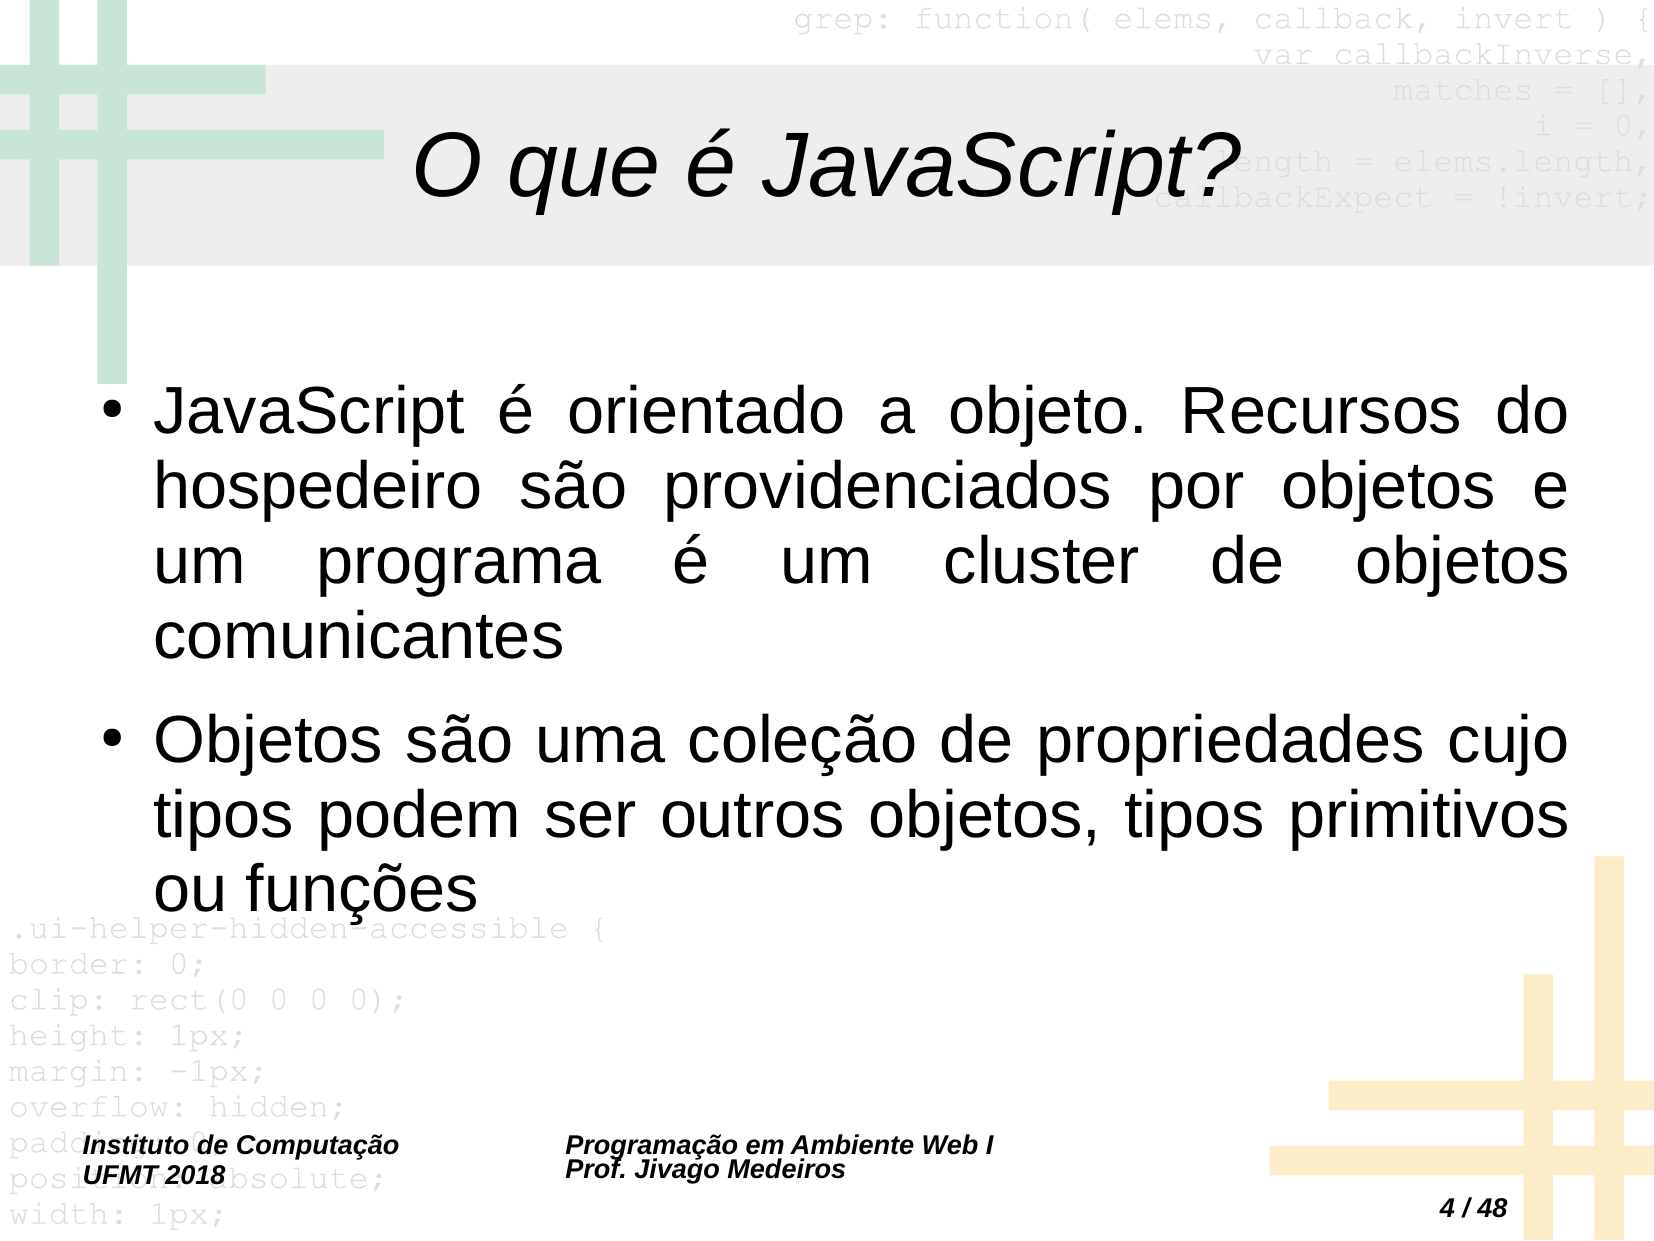

# O que é JavaScript?
JavaScript é orientado a objeto. Recursos do hospedeiro são providenciados por objetos e um programa é um cluster de objetos comunicantes
Objetos são uma coleção de propriedades cujo tipos podem ser outros objetos, tipos primitivos ou funções
Programação em Ambiente Web I Prof. Jivago Medeiros
4